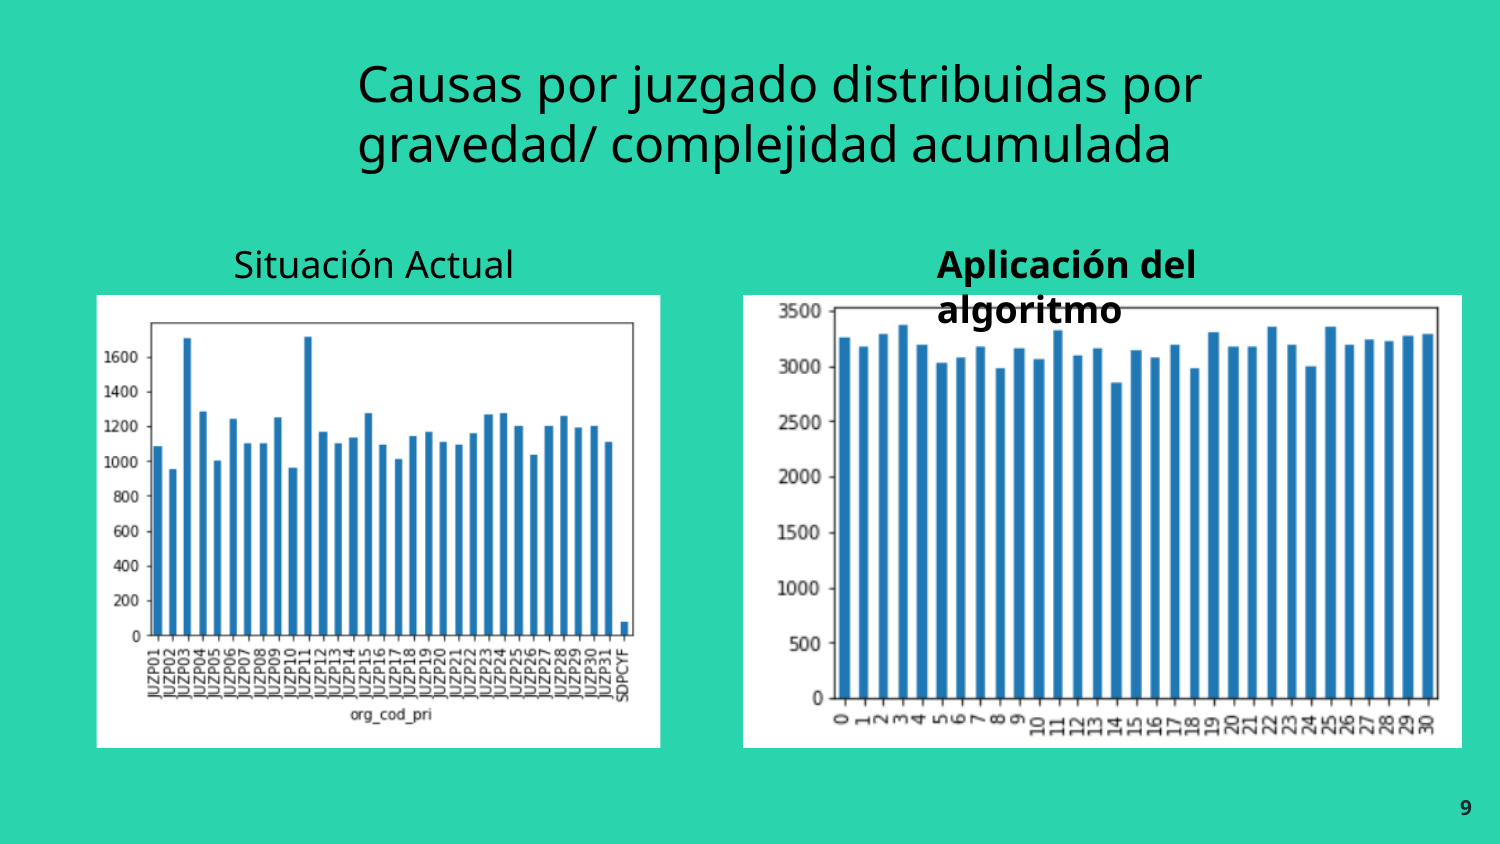

Causas por juzgado distribuidas por gravedad/ complejidad acumulada
Aplicación del algoritmo
Situación Actual